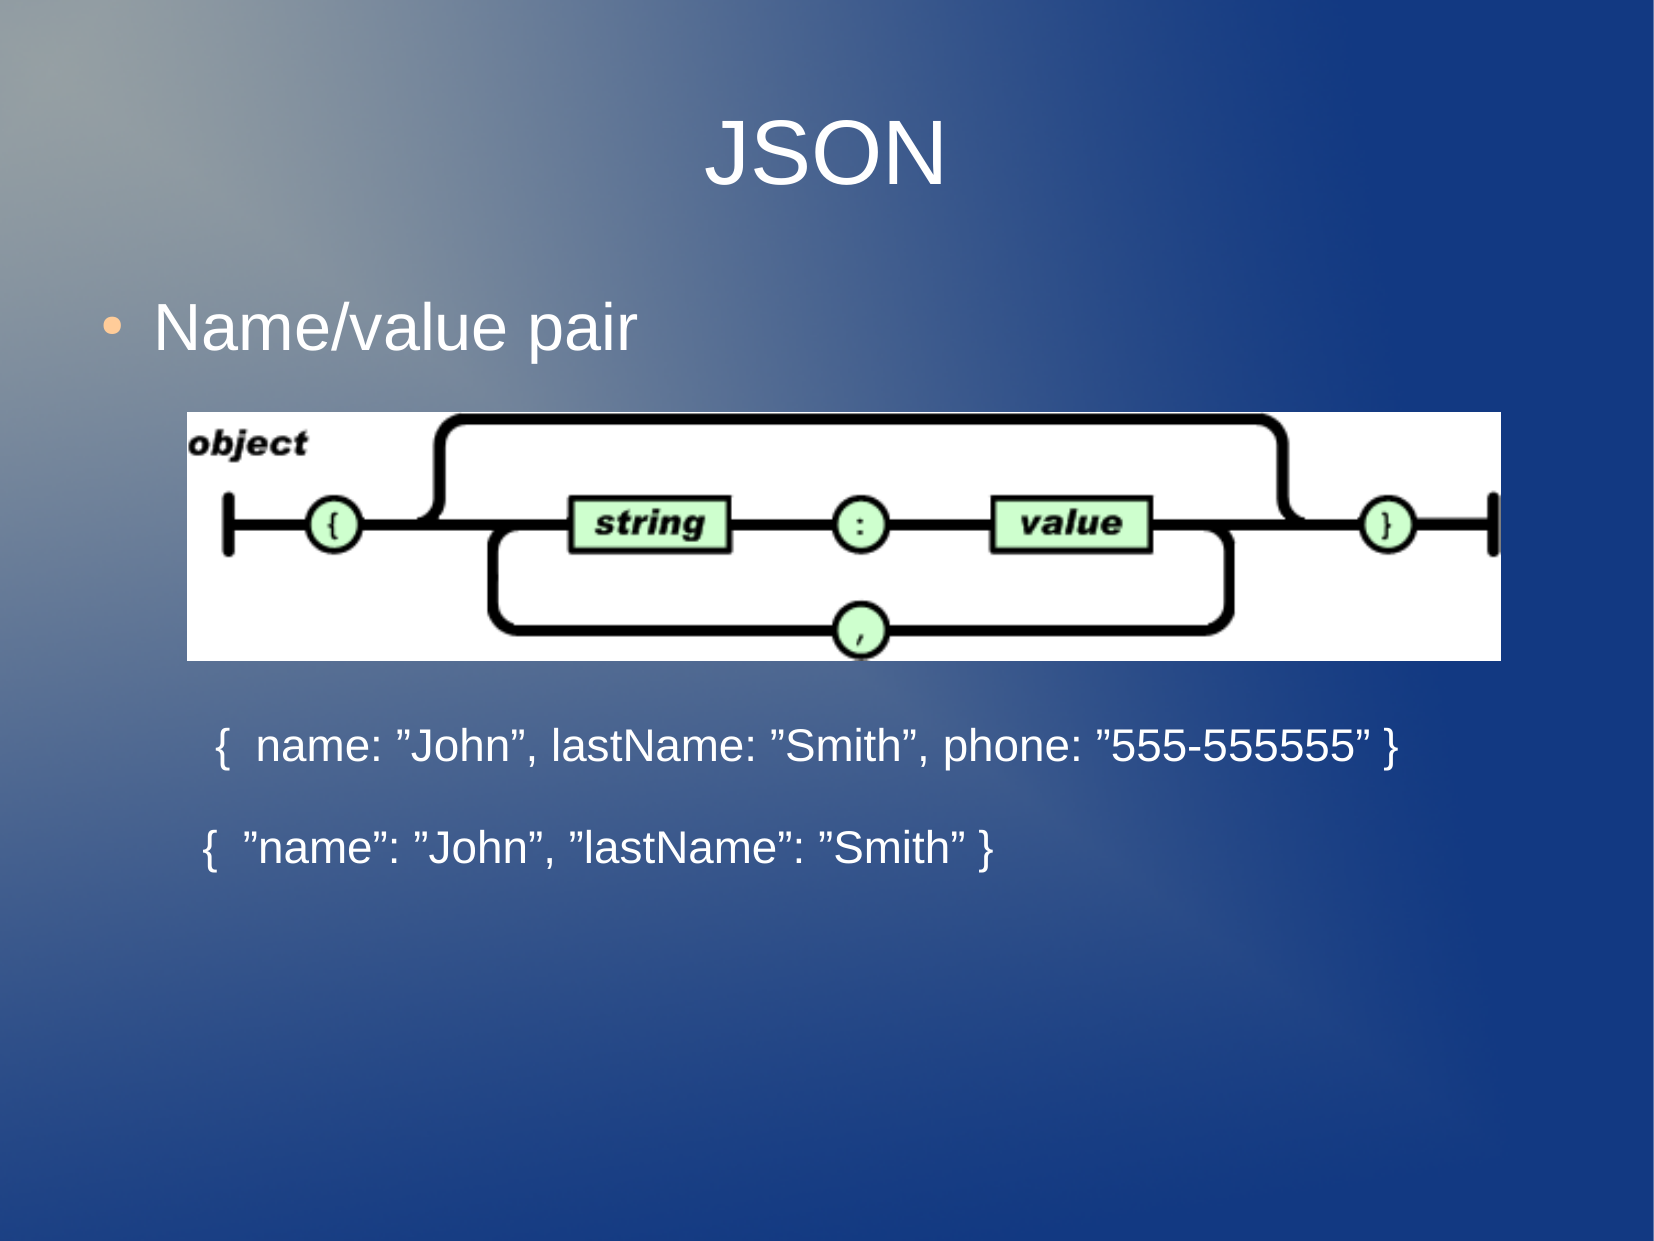

# JSON
Name/value pair
 { name: ”John”, lastName: ”Smith”, phone: ”555-555555” }
{ ”name”: ”John”, ”lastName”: ”Smith” }